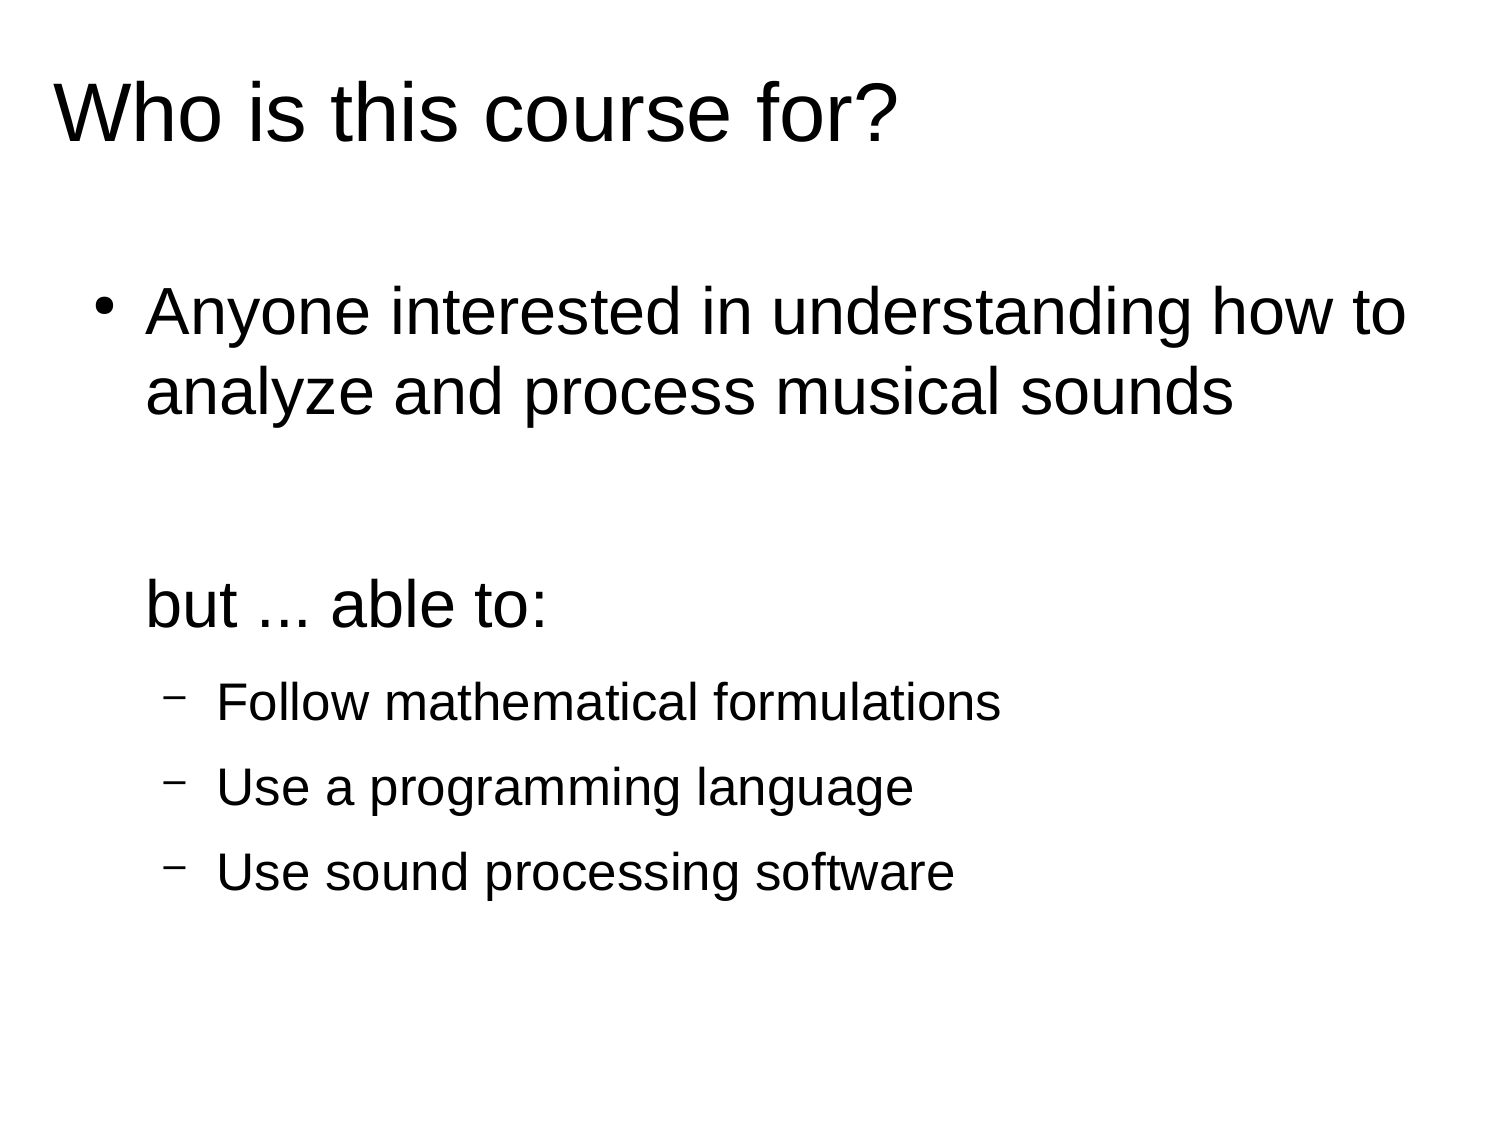

# Who is this course for?
Anyone interested in understanding how to analyze and process musical sounds
but ... able to:
Follow mathematical formulations
Use a programming language
Use sound processing software